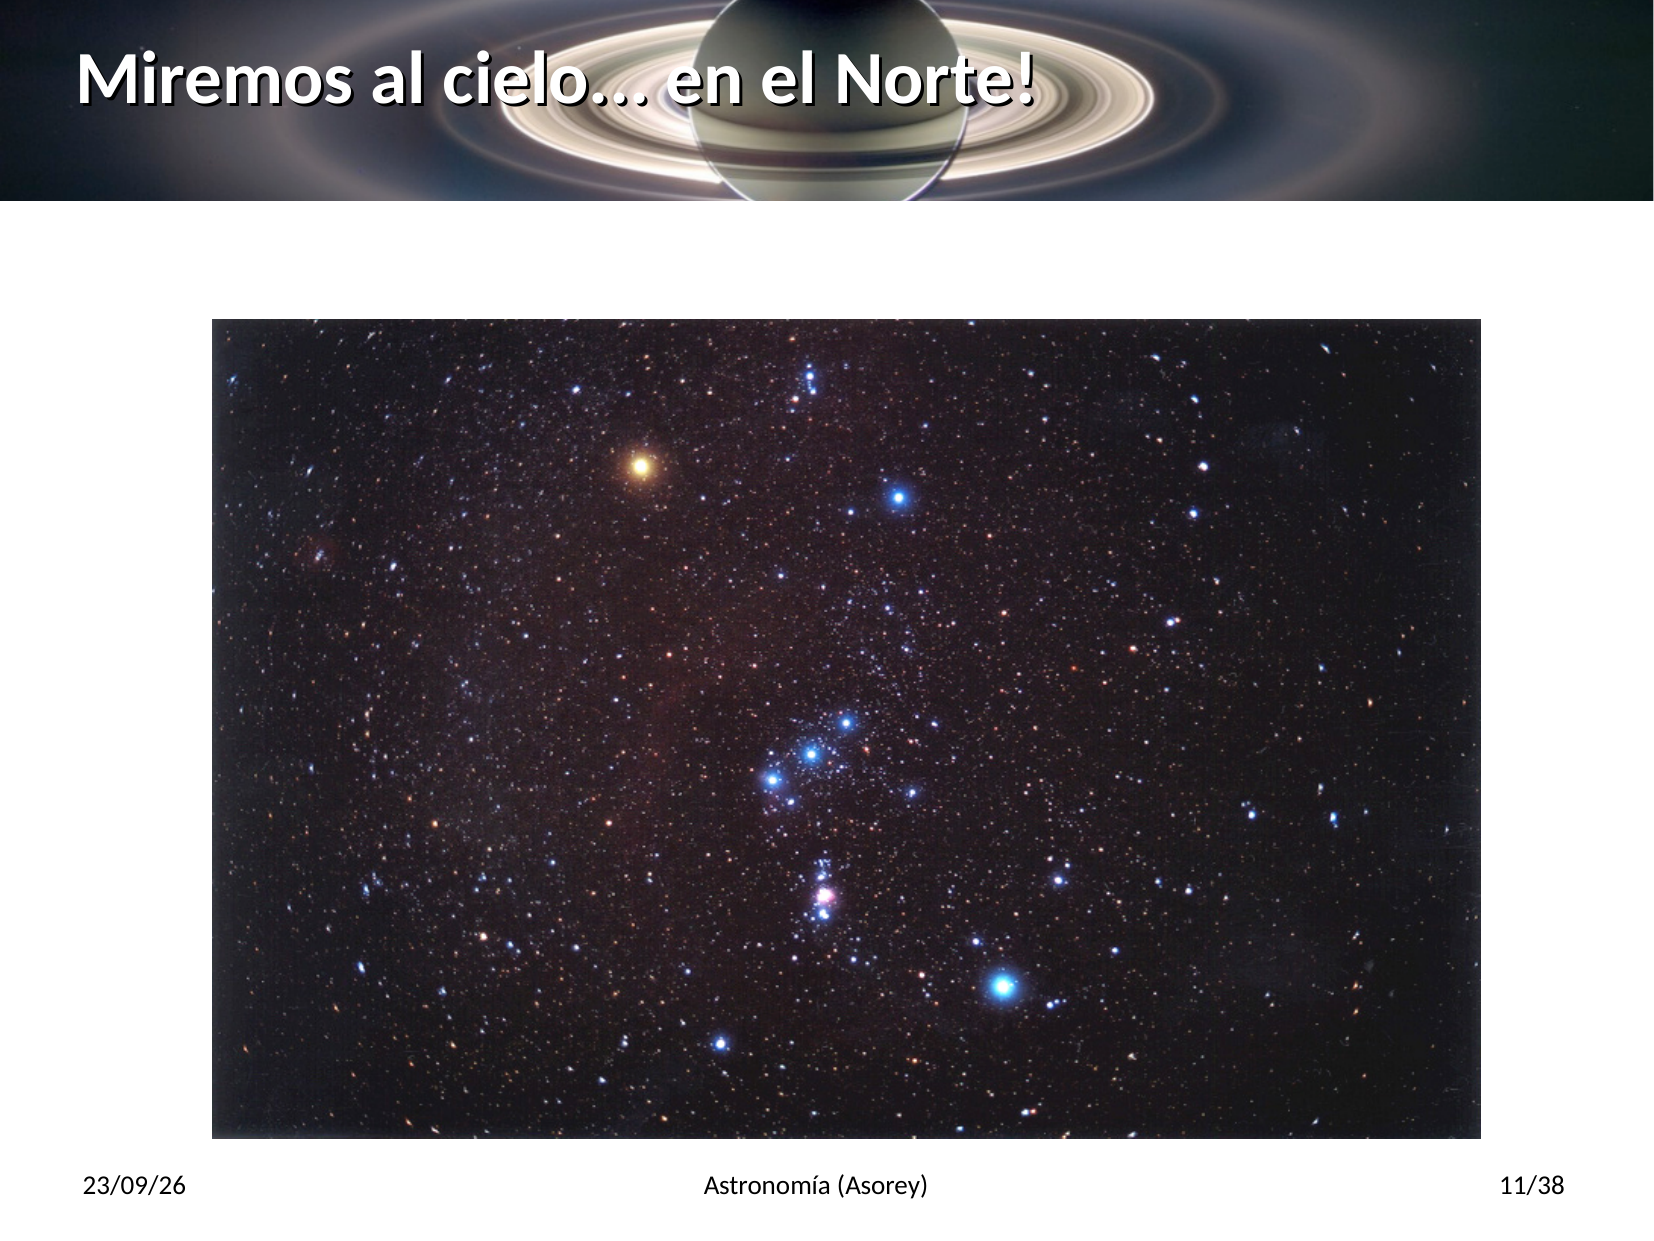

# Miremos al cielo... en el Norte!
Astronomía (Asorey)
11